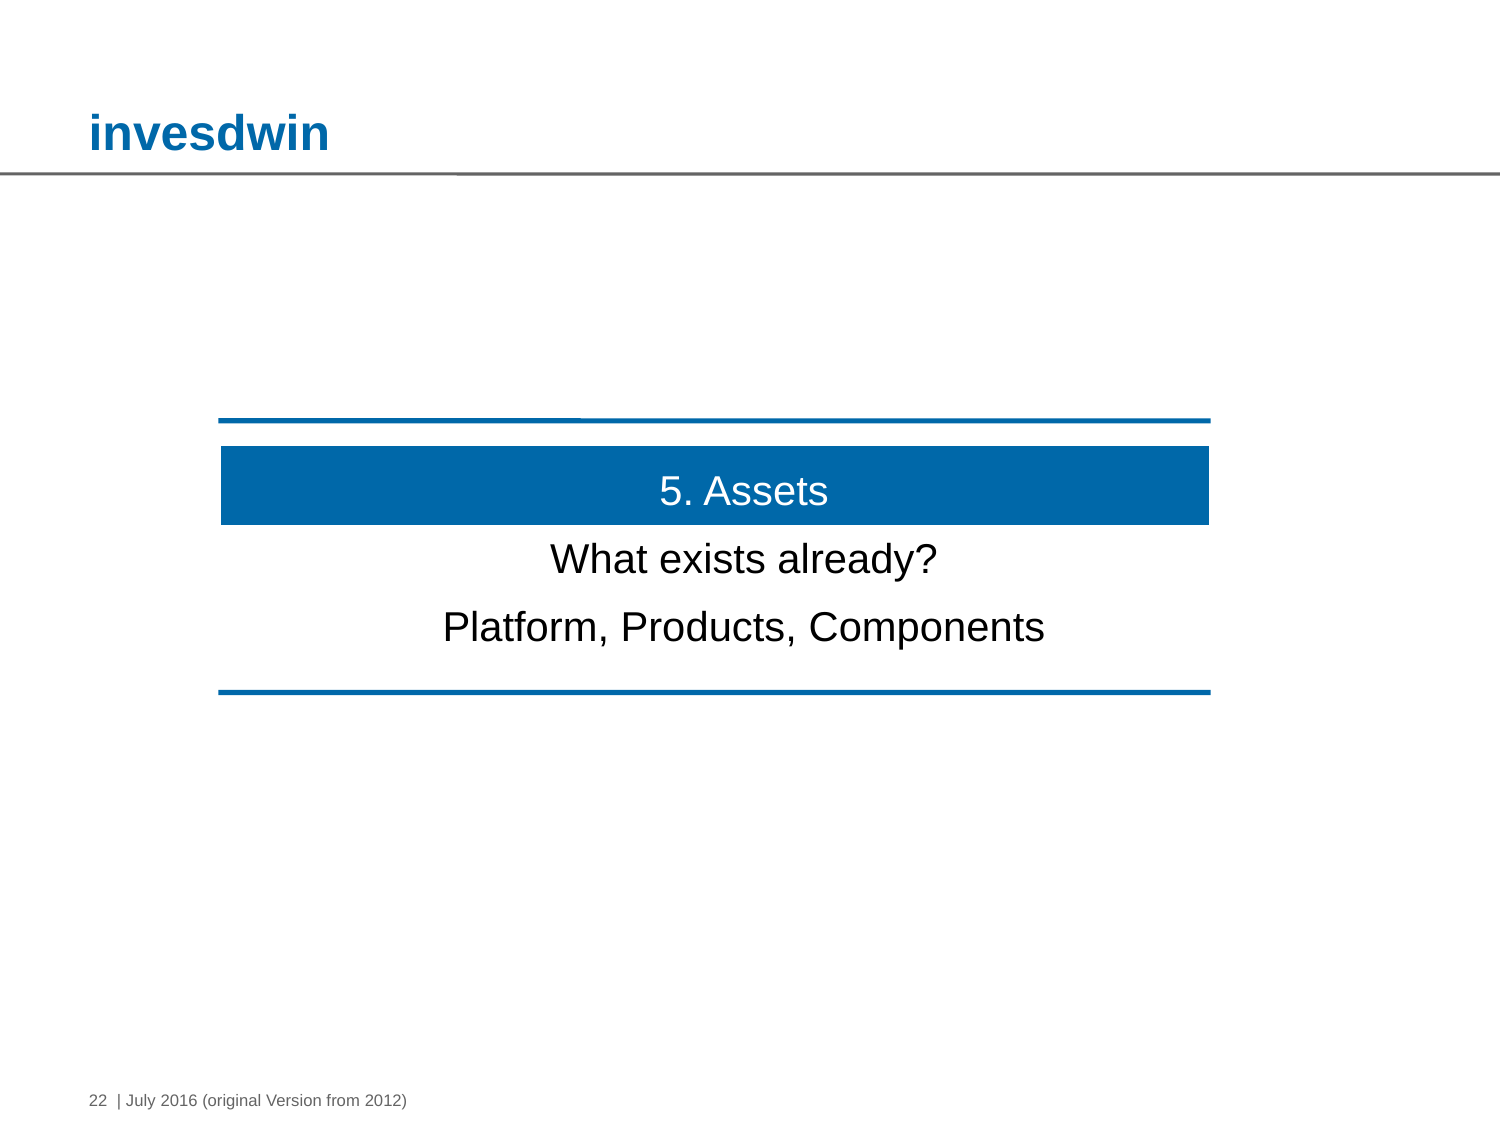

# invesdwin
5. Assets
What exists already?
Platform, Products, Components